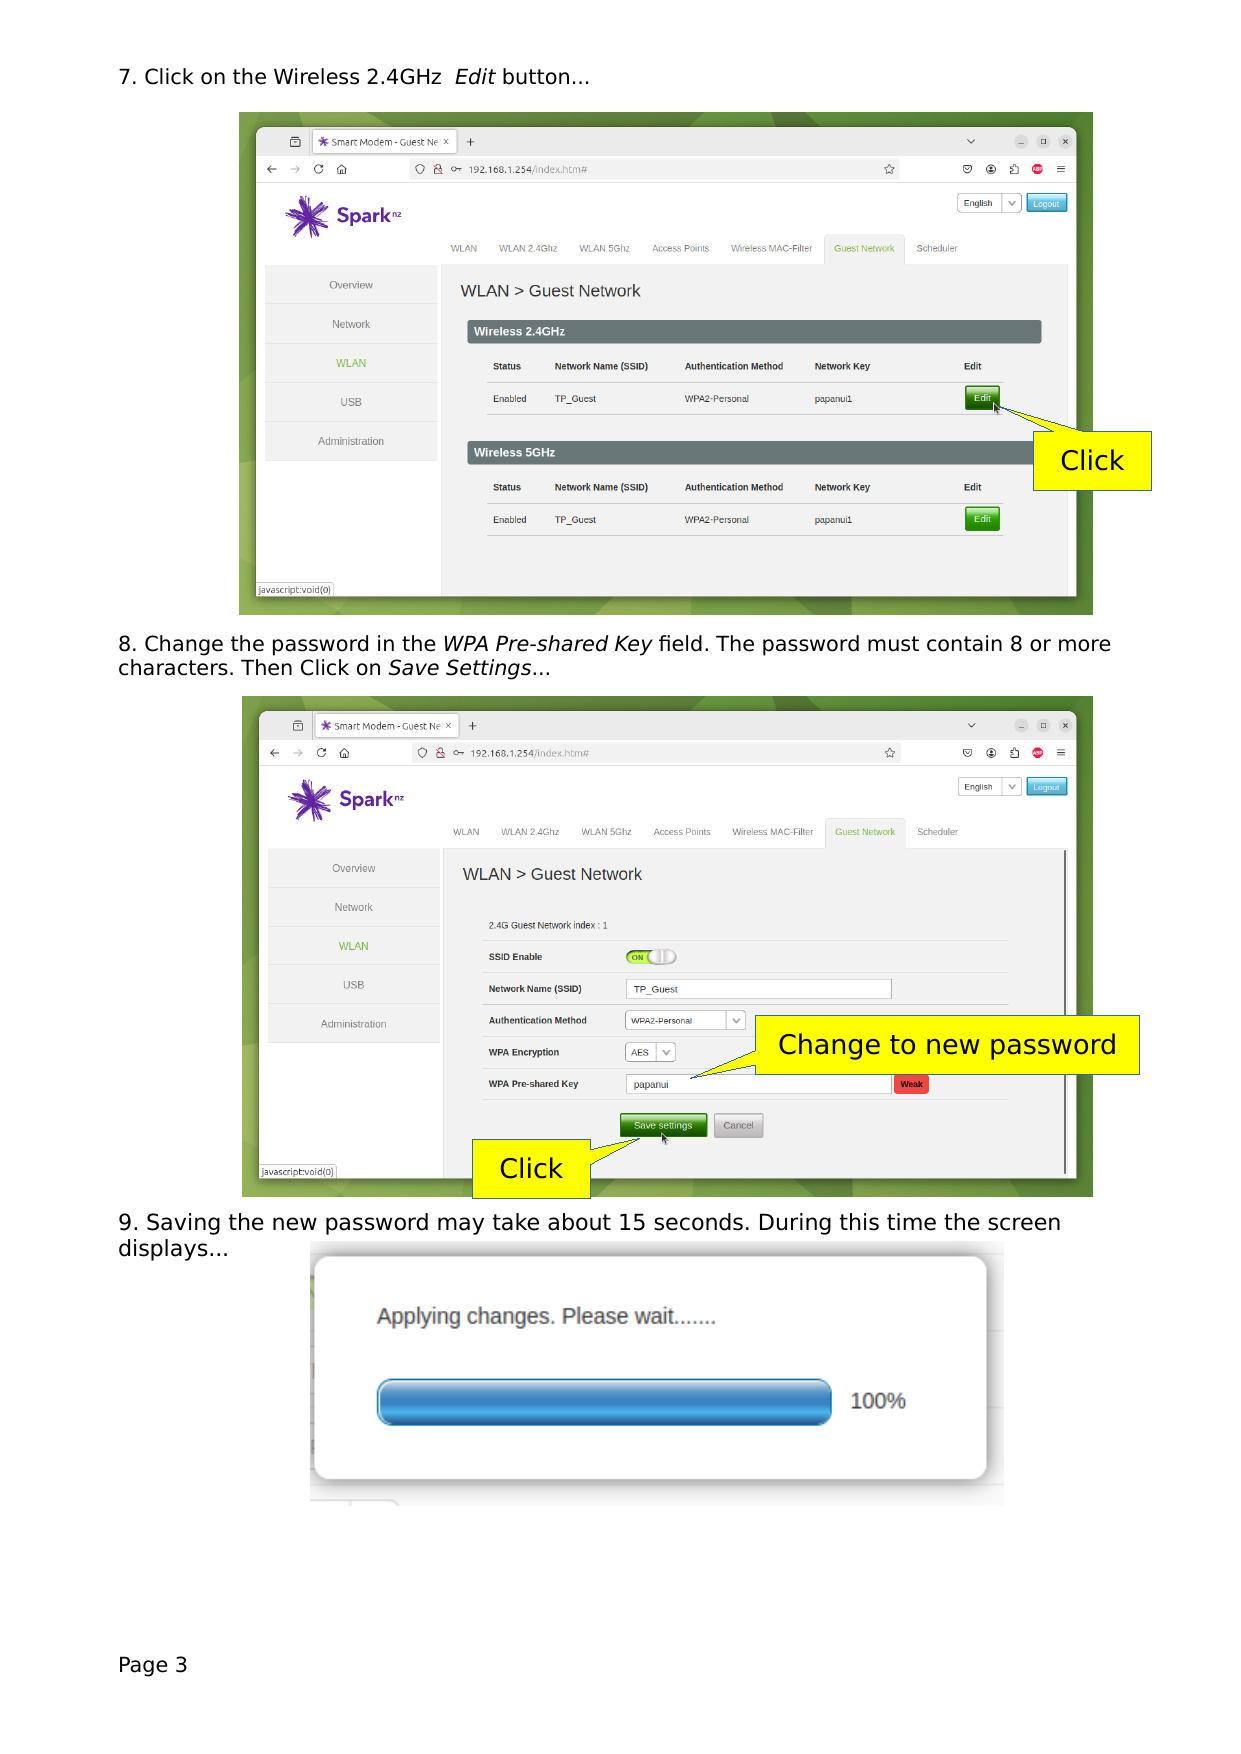

7. Click on the Wireless 2.4GHz Edit button...
Click
8. Change the password in the WPA Pre-shared Key field. The password must contain 8 or more characters. Then Click on Save Settings...
Change to new password
Click
9. Saving the new password may take about 15 seconds. During this time the screen displays...
Page